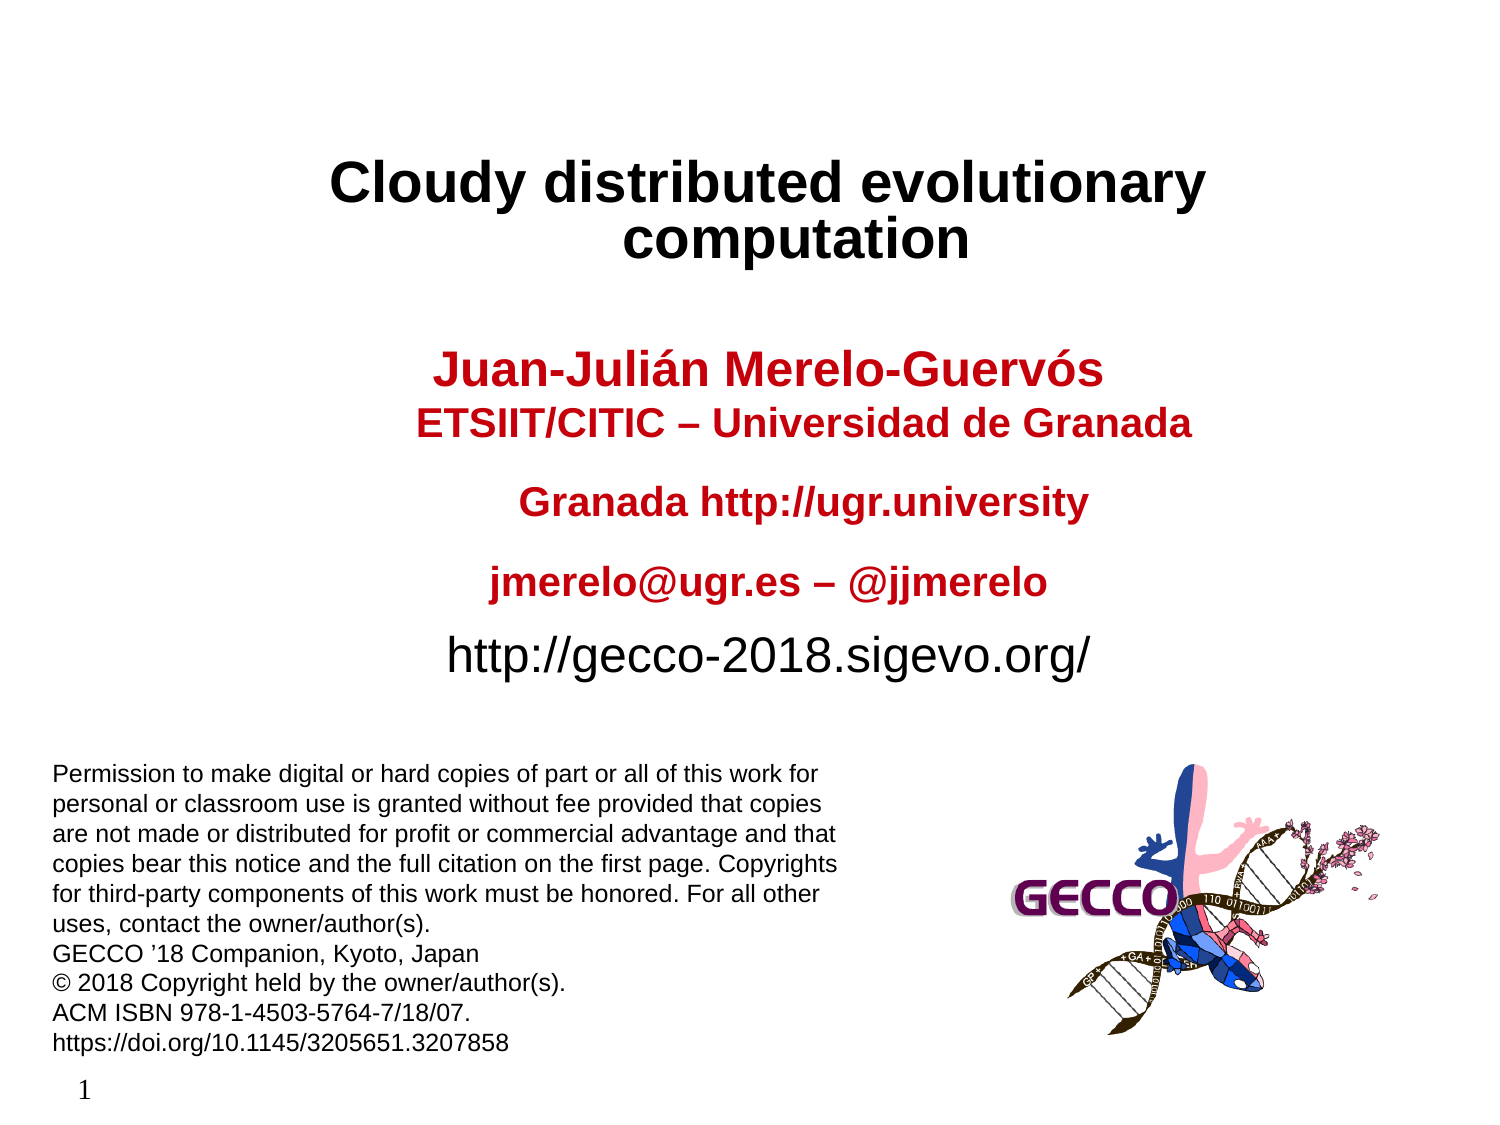

# Cloudy distributed evolutionary computation
Juan-Julián Merelo-Guervós
ETSIIT/CITIC – Universidad de Granada
Granada http://ugr.university
jmerelo@ugr.es – @jjmerelo
http://gecco-2018.sigevo.org/
Permission to make digital or hard copies of part or all of this work for personal or classroom use is granted without fee provided that copies are not made or distributed for profit or commercial advantage and that copies bear this notice and the full citation on the first page. Copyrights for third-party components of this work must be honored. For all other uses, contact the owner/author(s).
GECCO ’18 Companion, Kyoto, Japan
© 2018 Copyright held by the owner/author(s).
ACM ISBN 978-1-4503-5764-7/18/07.
https://doi.org/10.1145/3205651.3207858